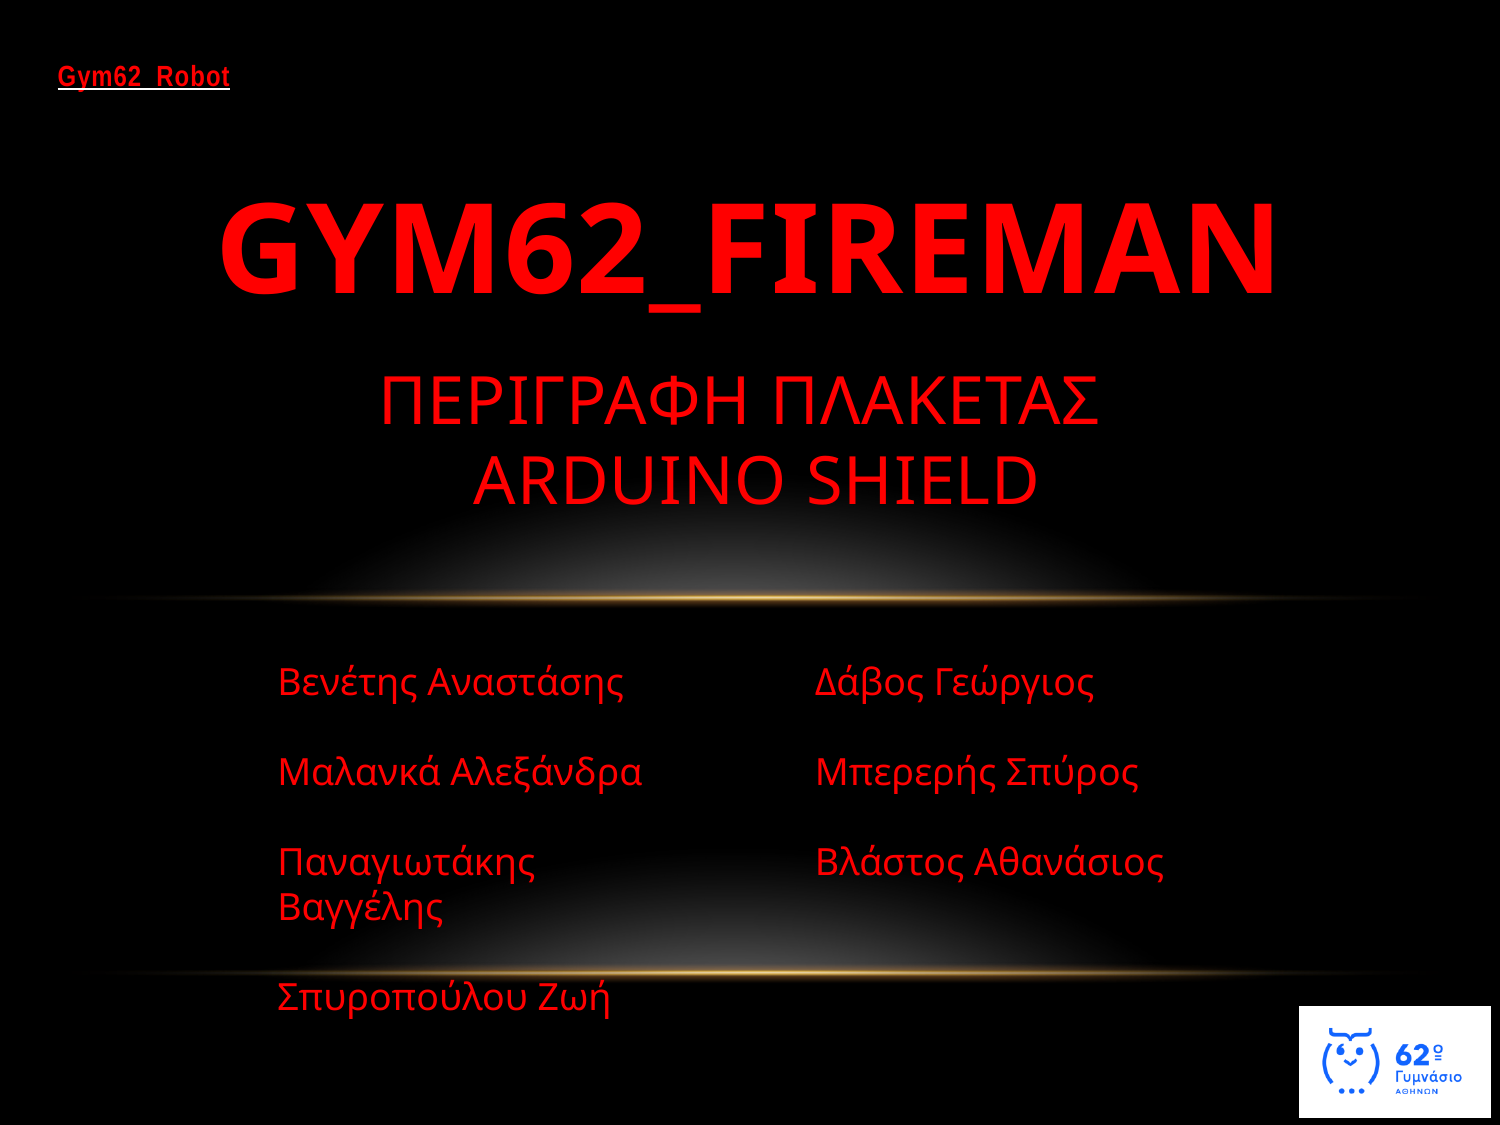

Gym62_Robot
Gym62_FireMan
ΠΕΡΙΓΡΑΦΗ ΠΛΑΚΕΤΑΣ
aRDUINO SHIELD
Βενέτης Αναστάσης
Μαλανκά Αλεξάνδρα
Παναγιωτάκης Βαγγέλης
Σπυροπούλου Ζωή
Δάβος Γεώργιος
Μπερερής Σπύρος
Βλάστος Αθανάσιος